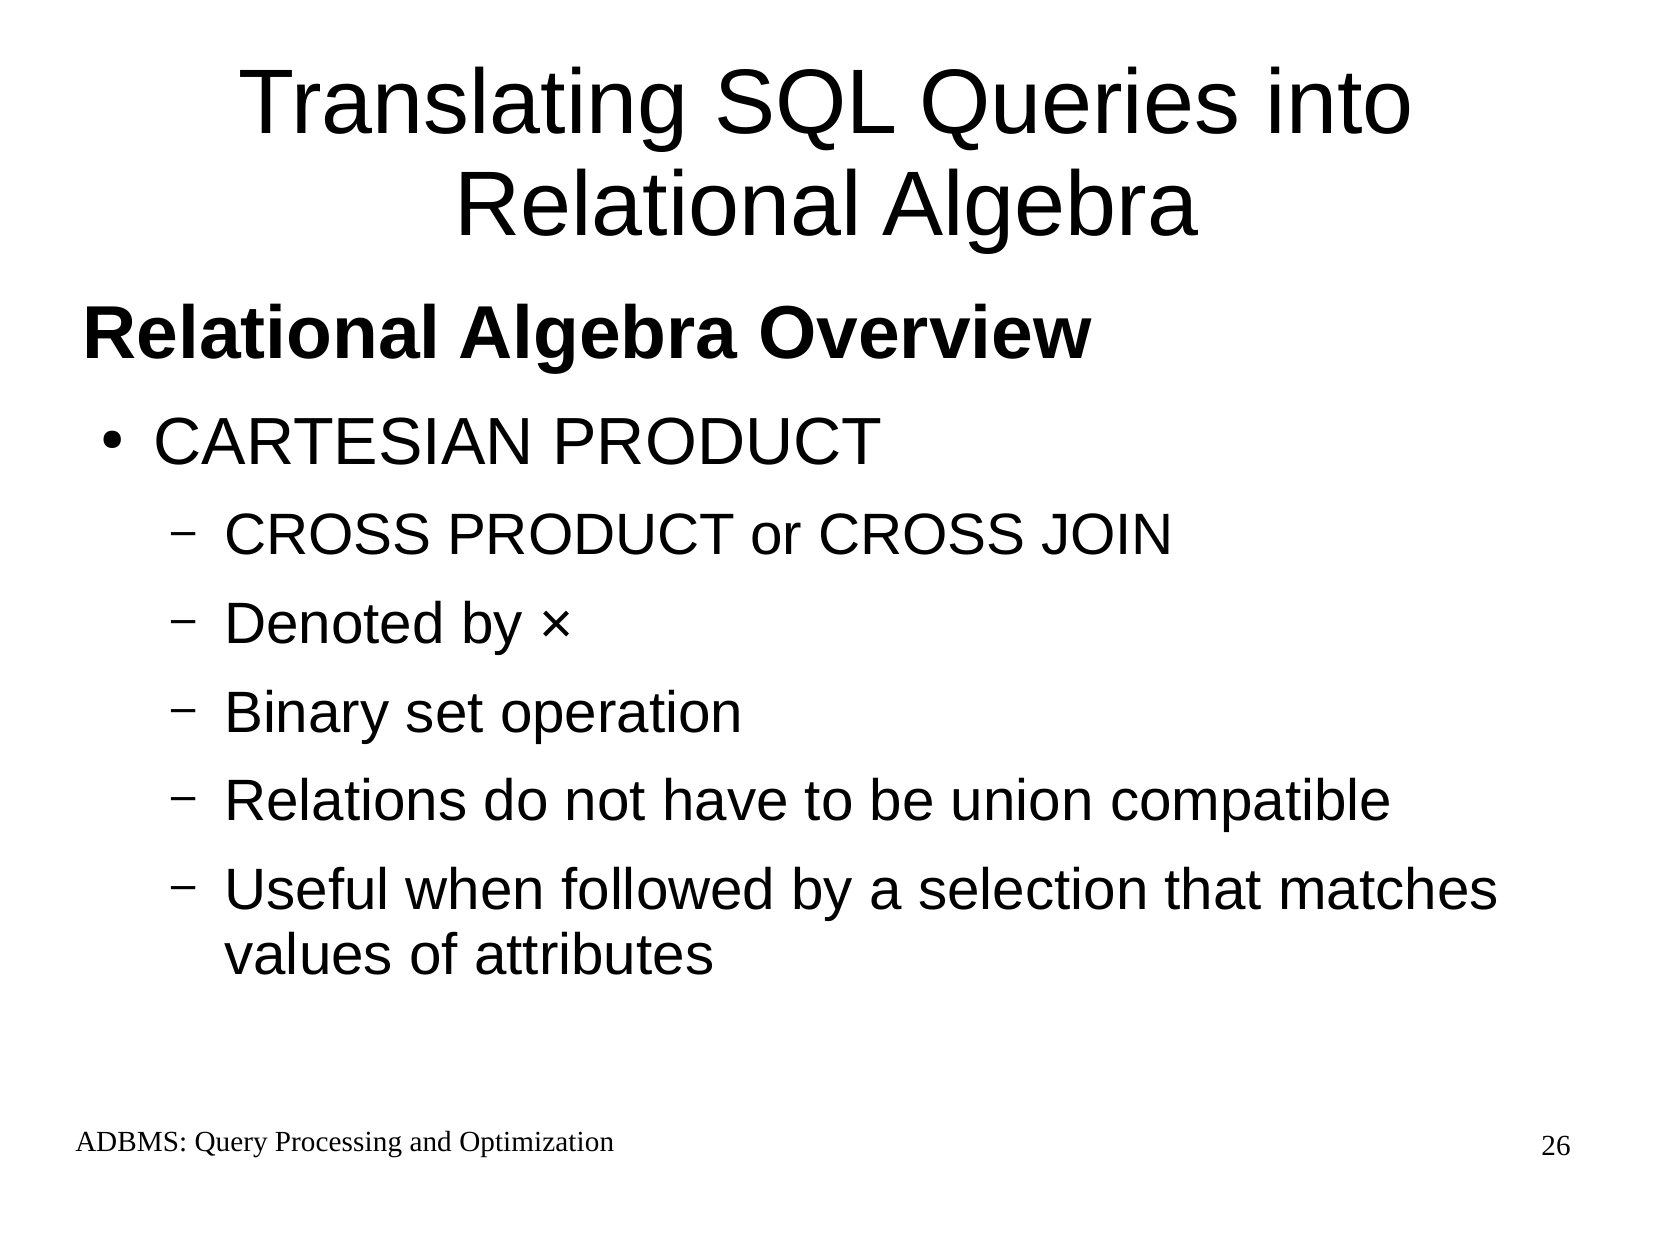

# Translating SQL Queries into Relational Algebra
Relational Algebra Overview
CARTESIAN PRODUCT
CROSS PRODUCT or CROSS JOIN
Denoted by ×
Binary set operation
Relations do not have to be union compatible
Useful when followed by a selection that matches values of attributes